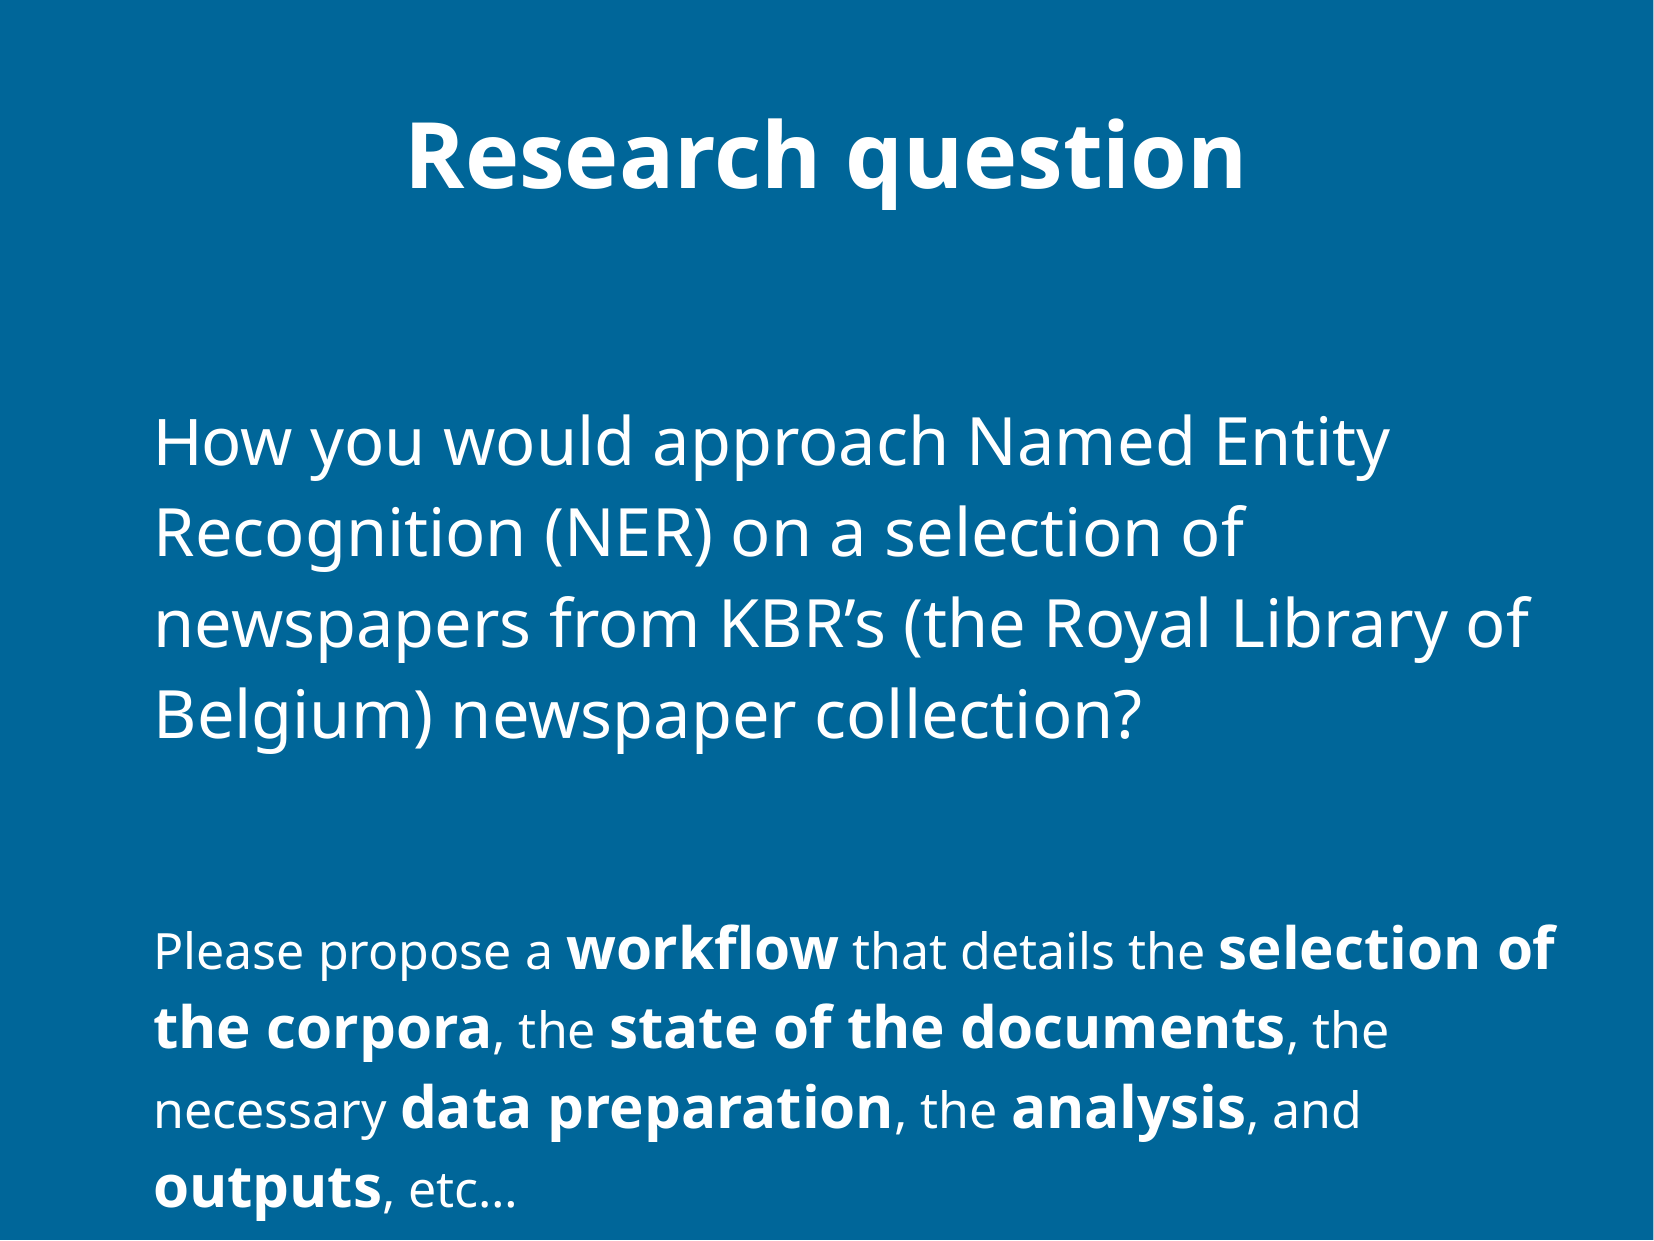

# Research question
How you would approach Named Entity Recognition (NER) on a selection of newspapers from KBR’s (the Royal Library of Belgium) newspaper collection?
Please propose a workflow that details the selection of the corpora, the state of the documents, the necessary data preparation, the analysis, and outputs, etc…